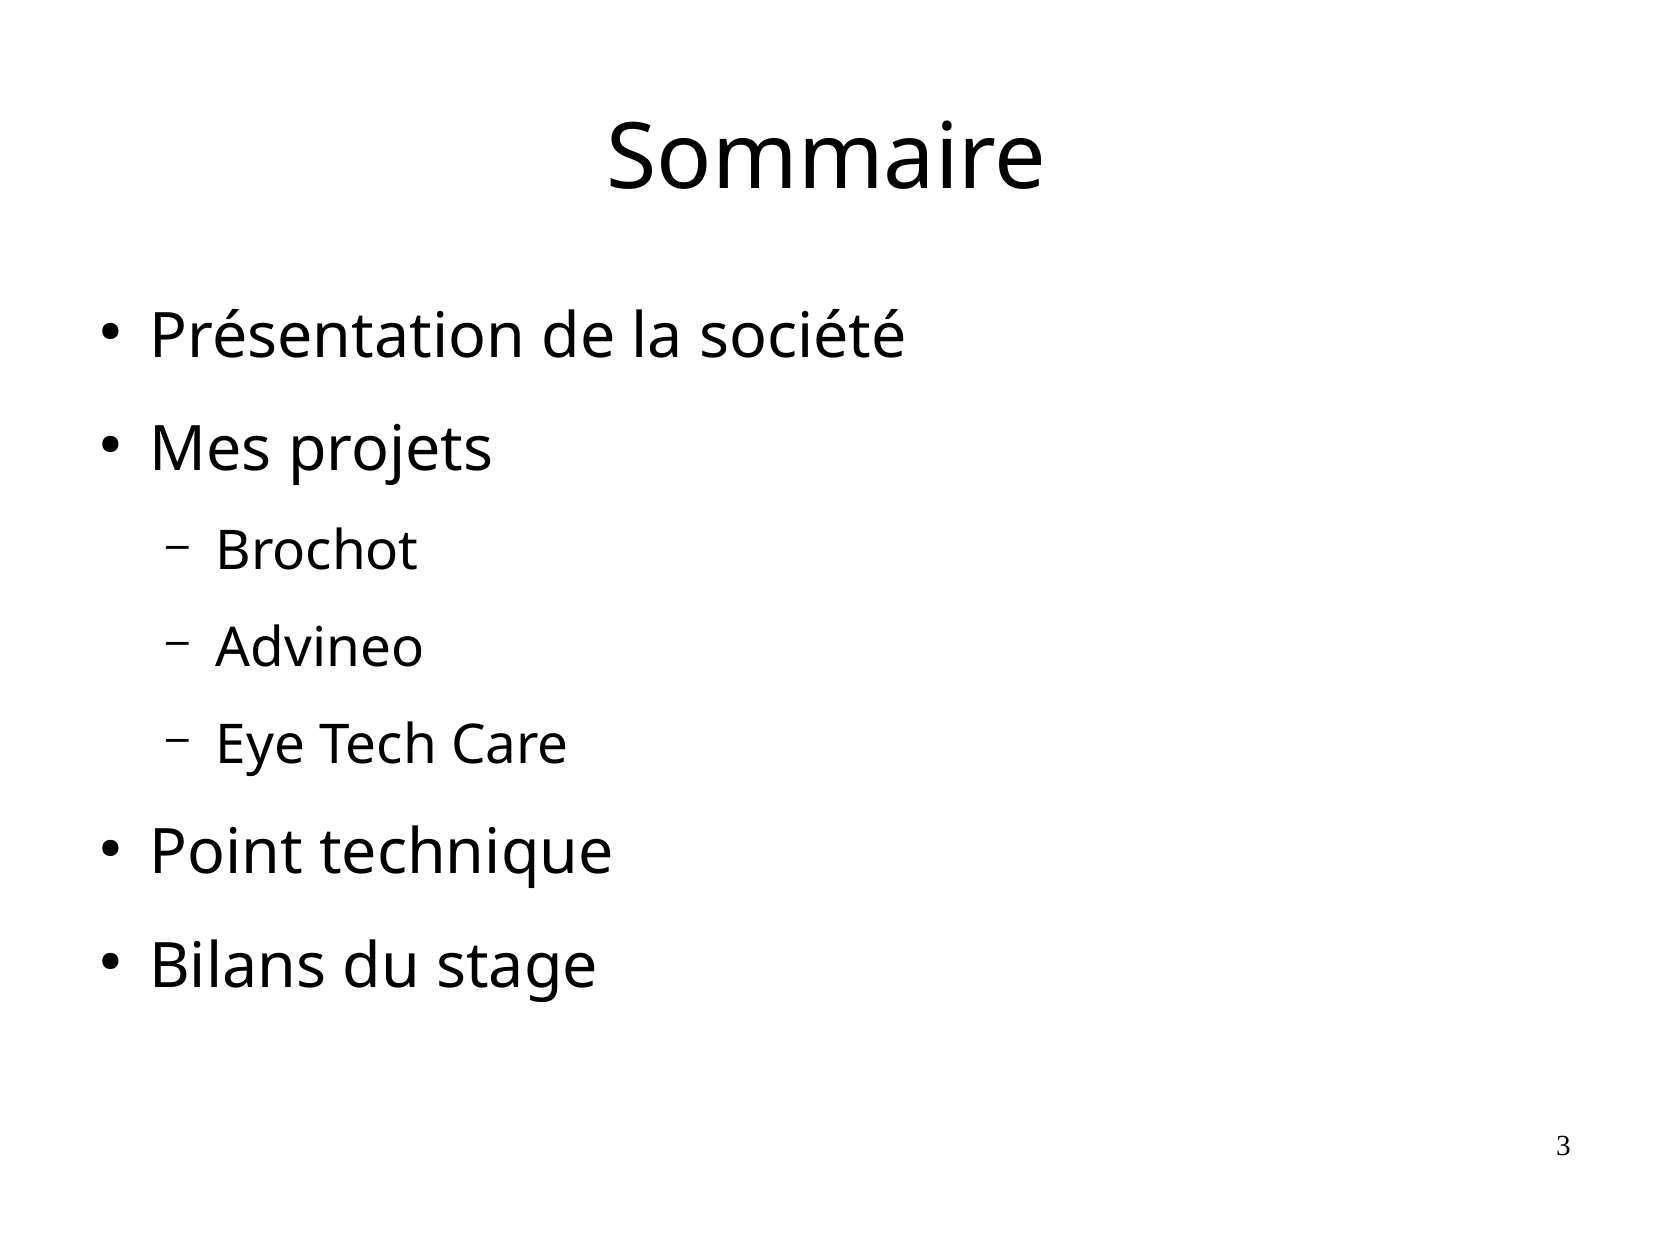

# Sommaire
Présentation de la société
Mes projets
Brochot
Advineo
Eye Tech Care
Point technique
Bilans du stage
3